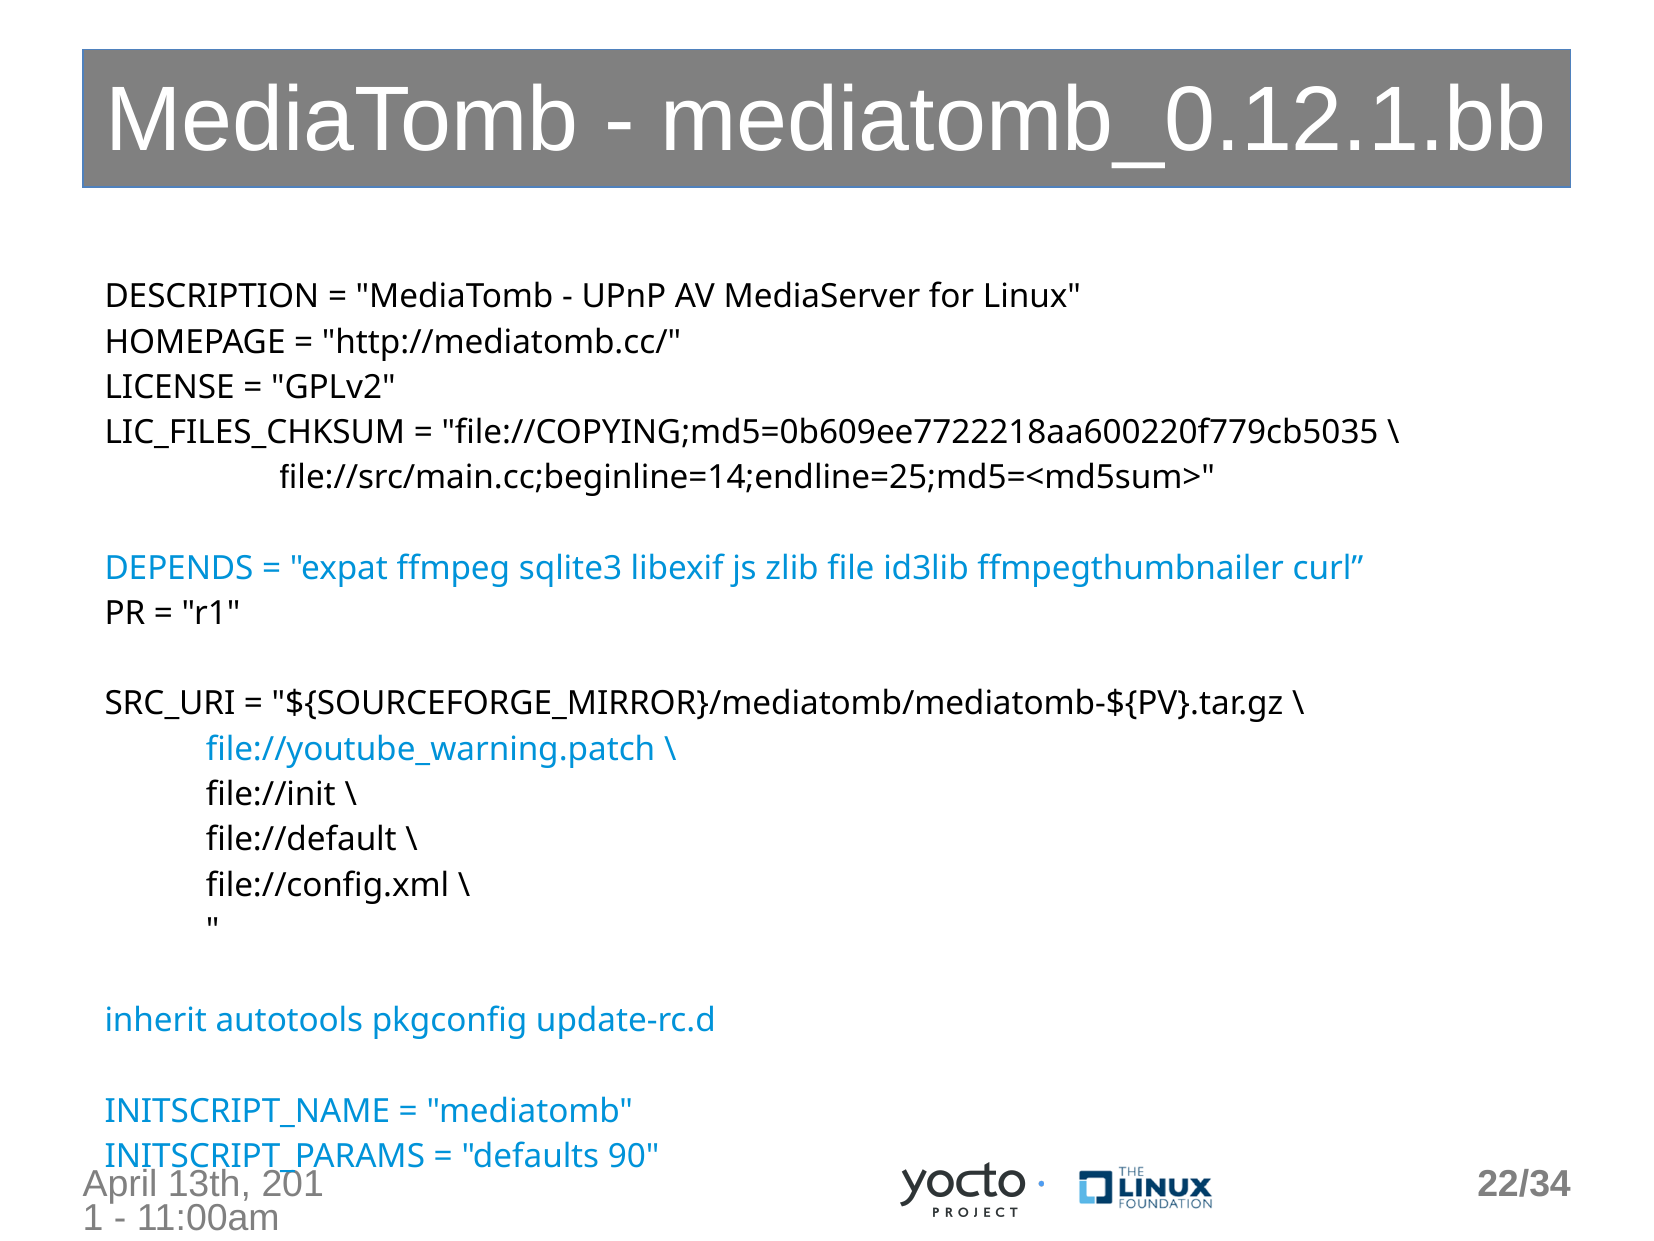

# MediaTomb - mediatomb_0.12.1.bb
DESCRIPTION = "MediaTomb - UPnP AV MediaServer for Linux"
HOMEPAGE = "http://mediatomb.cc/"
LICENSE = "GPLv2"
LIC_FILES_CHKSUM = "file://COPYING;md5=0b609ee7722218aa600220f779cb5035 \
 file://src/main.cc;beginline=14;endline=25;md5=<md5sum>"
DEPENDS = "expat ffmpeg sqlite3 libexif js zlib file id3lib ffmpegthumbnailer curl”
PR = "r1"
SRC_URI = "${SOURCEFORGE_MIRROR}/mediatomb/mediatomb-${PV}.tar.gz \
	 file://youtube_warning.patch \
	 file://init \
	 file://default \
	 file://config.xml \
	 "
inherit autotools pkgconfig update-rc.d
INITSCRIPT_NAME = "mediatomb"
INITSCRIPT_PARAMS = "defaults 90"
April 13th, 2011 - 11:00am
22